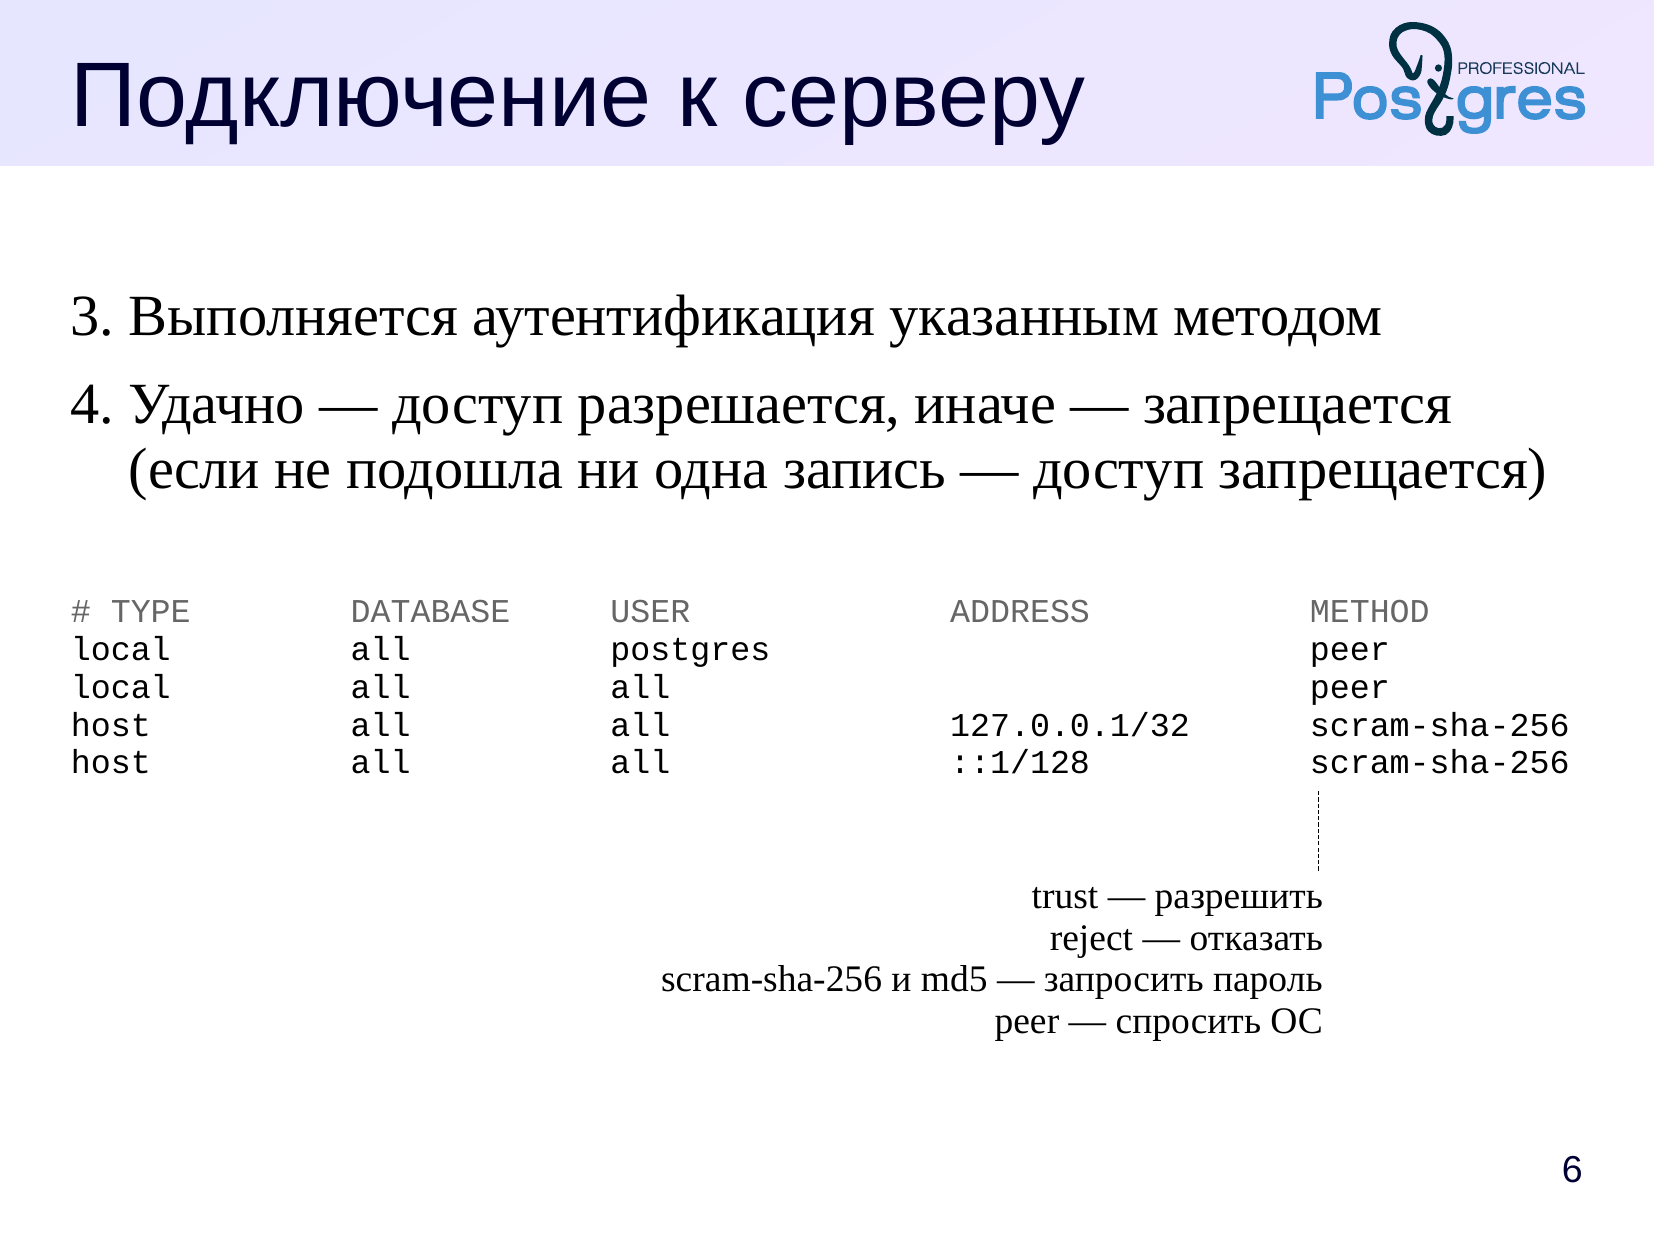

# Подключение к серверу
3. Выполняется аутентификация указанным методом
4. Удачно — доступ разрешается, иначе — запрещается
 (если не подошла ни одна запись — доступ запрещается)
# TYPE DATABASE USER ADDRESS METHOD
local all postgres peer
local all all peer
host all all 127.0.0.1/32 scram-sha-256
host all all ::1/128 scram-sha-256
trust — разрешить
reject — отказать
scram-sha-256 и md5 — запросить пароль
peer — спросить ОС